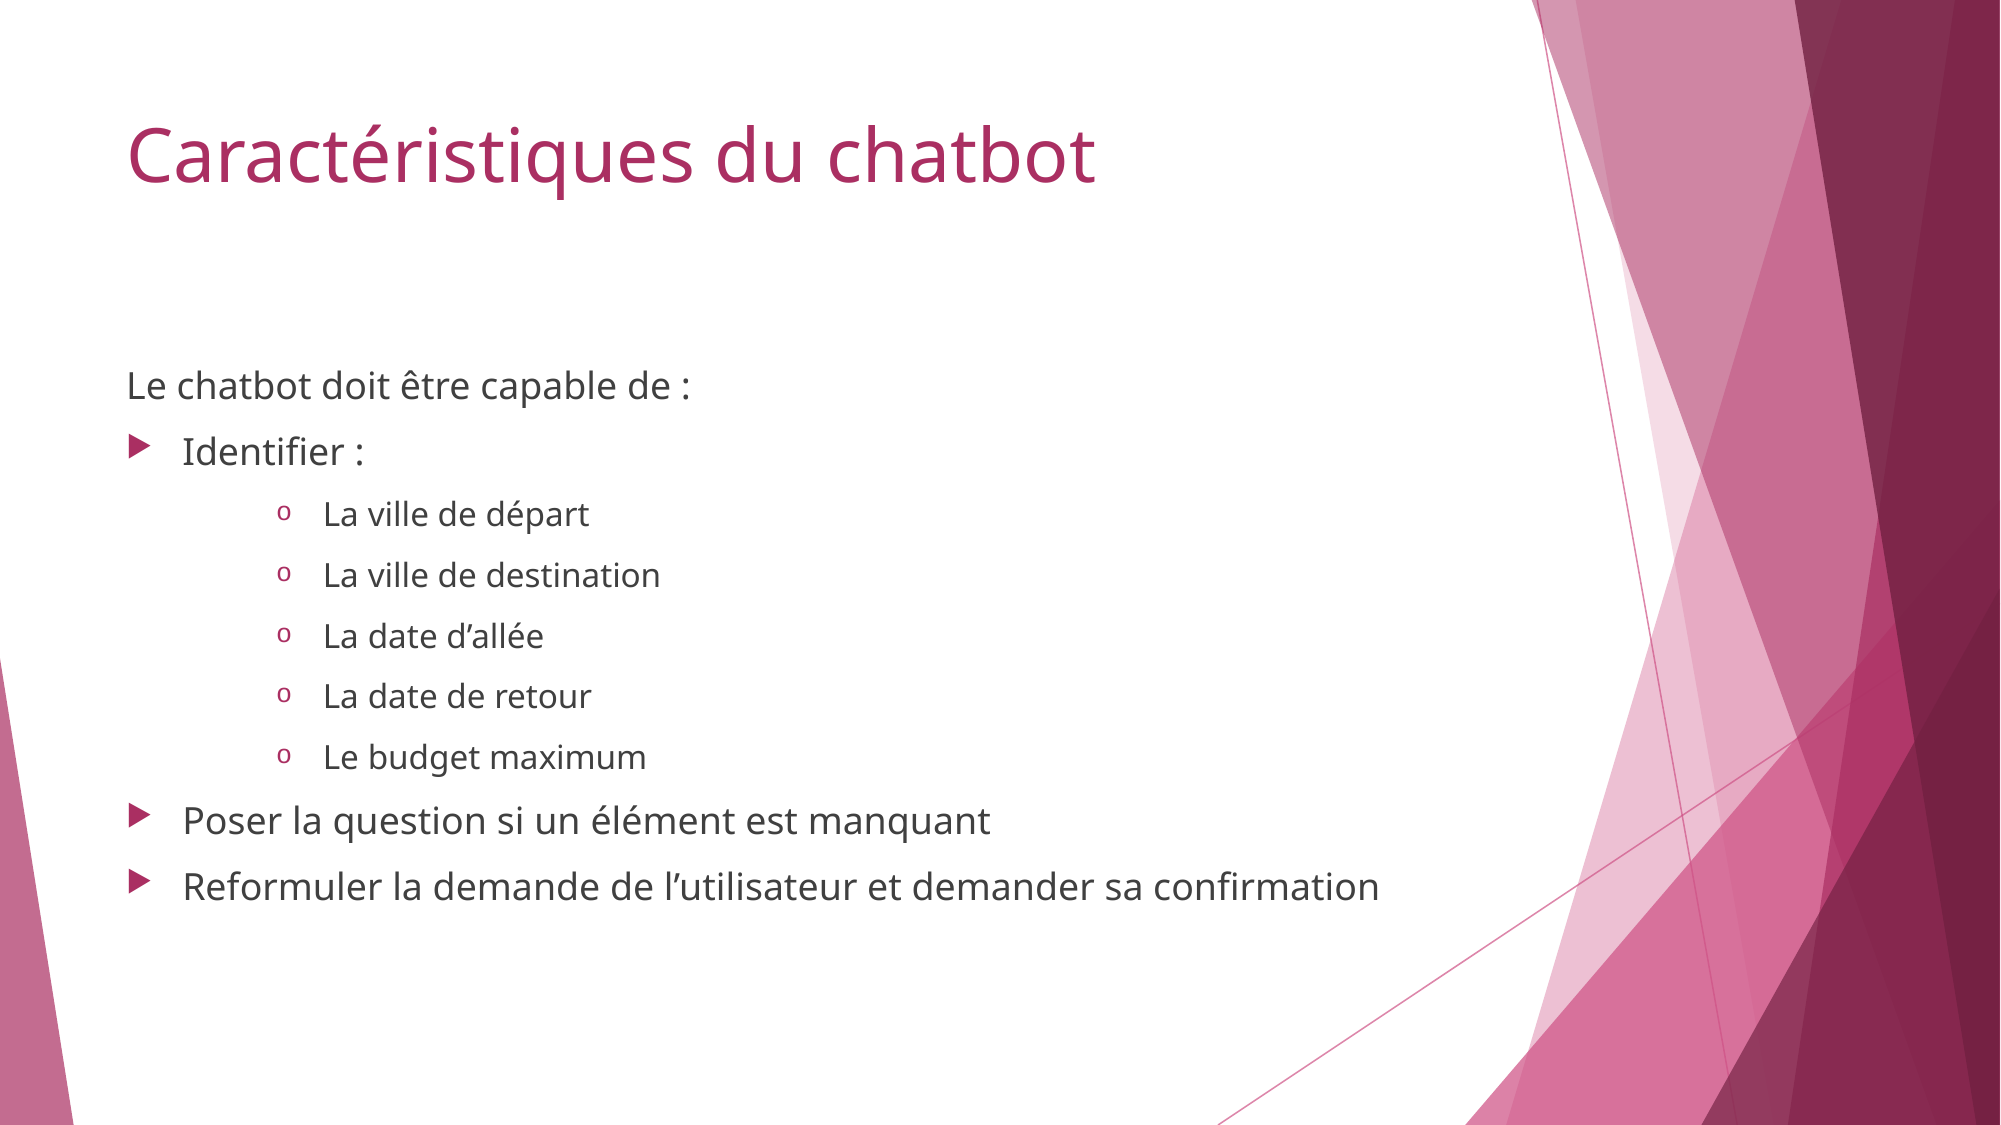

# Caractéristiques du chatbot
Le chatbot doit être capable de :
Identifier :
La ville de départ
La ville de destination
La date d’allée
La date de retour
Le budget maximum
Poser la question si un élément est manquant
Reformuler la demande de l’utilisateur et demander sa confirmation